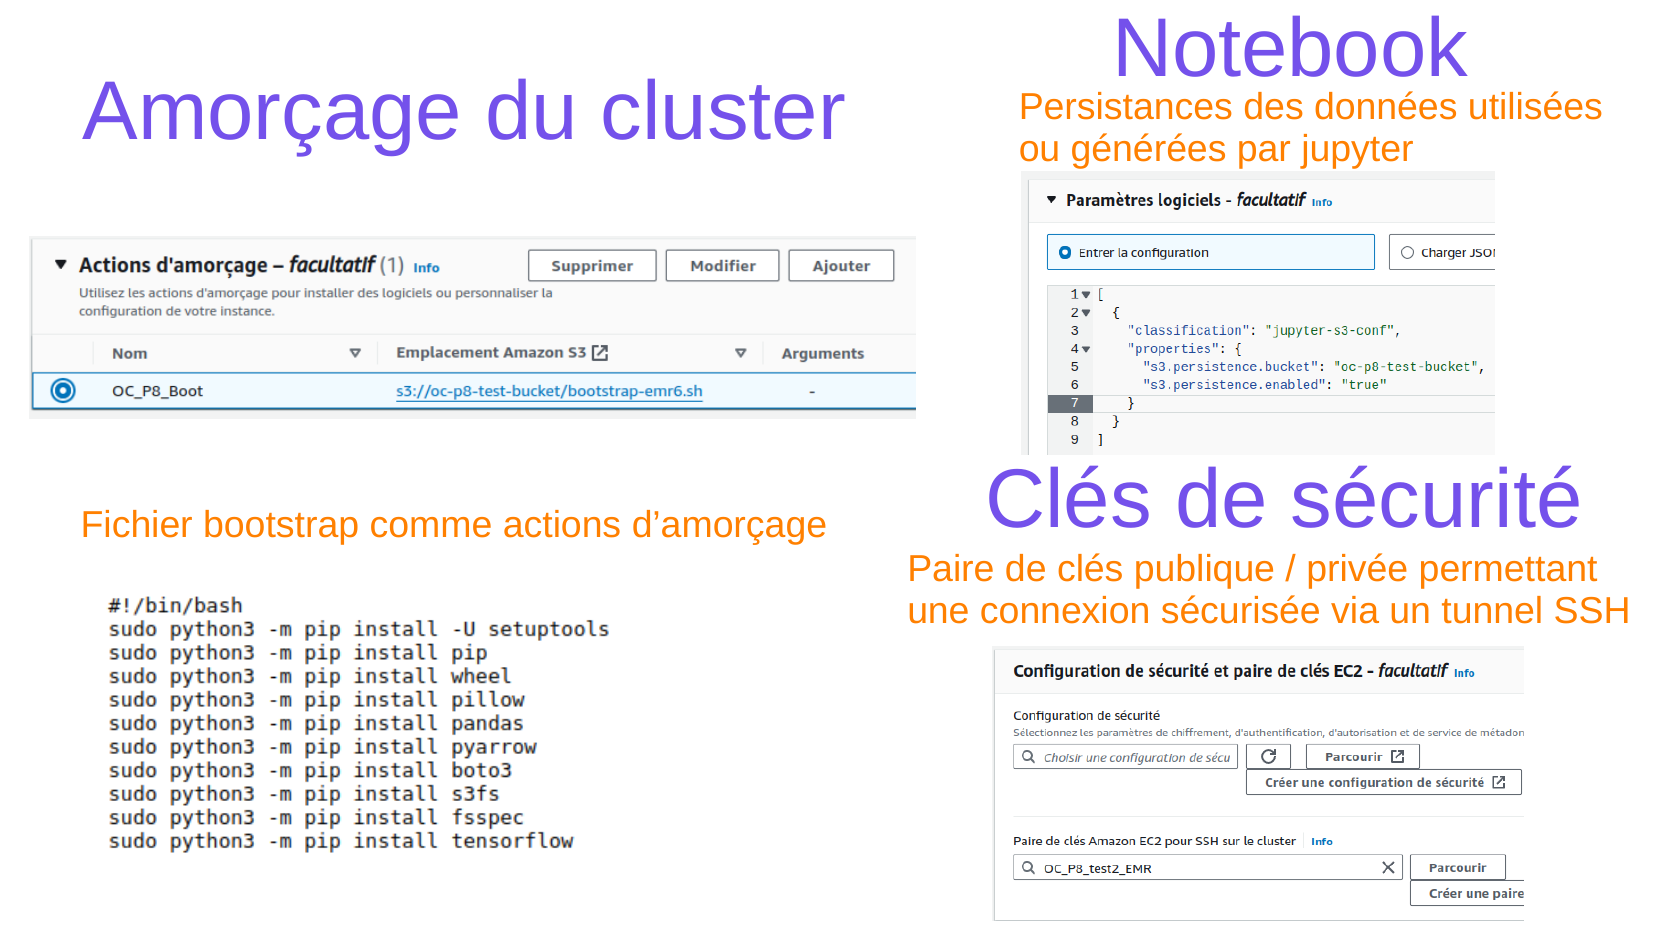

Notebook
# Amorçage du cluster
Persistances des données utilisées
ou générées par jupyter
 Clés de sécurité
Fichier bootstrap comme actions d’amorçage
Paire de clés publique / privée permettant
une connexion sécurisée via un tunnel SSH